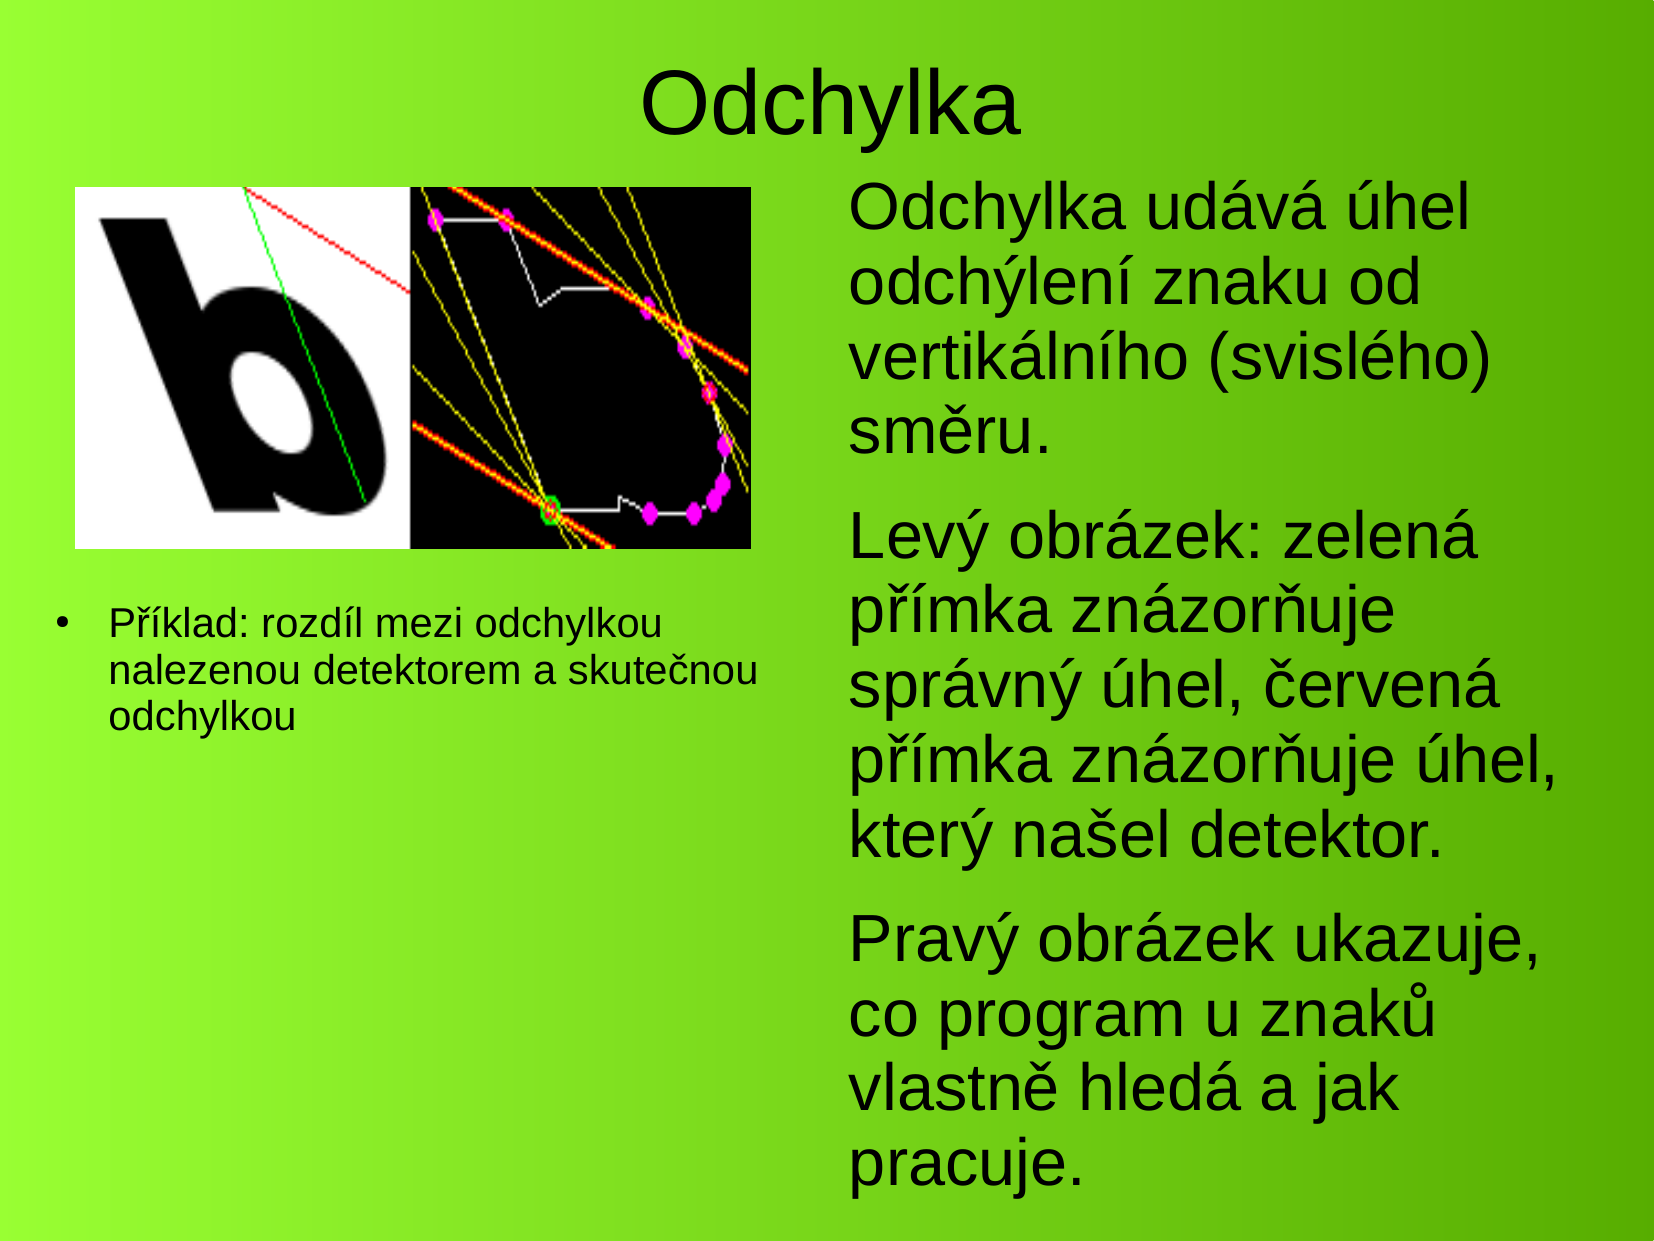

# Odchylka
Odchylka udává úhel odchýlení znaku od vertikálního (svislého) směru.
Levý obrázek: zelená přímka znázorňuje správný úhel, červená přímka znázorňuje úhel, který našel detektor.
Pravý obrázek ukazuje, co program u znaků vlastně hledá a jak pracuje.
Příklad: rozdíl mezi odchylkou nalezenou detektorem a skutečnou odchylkou